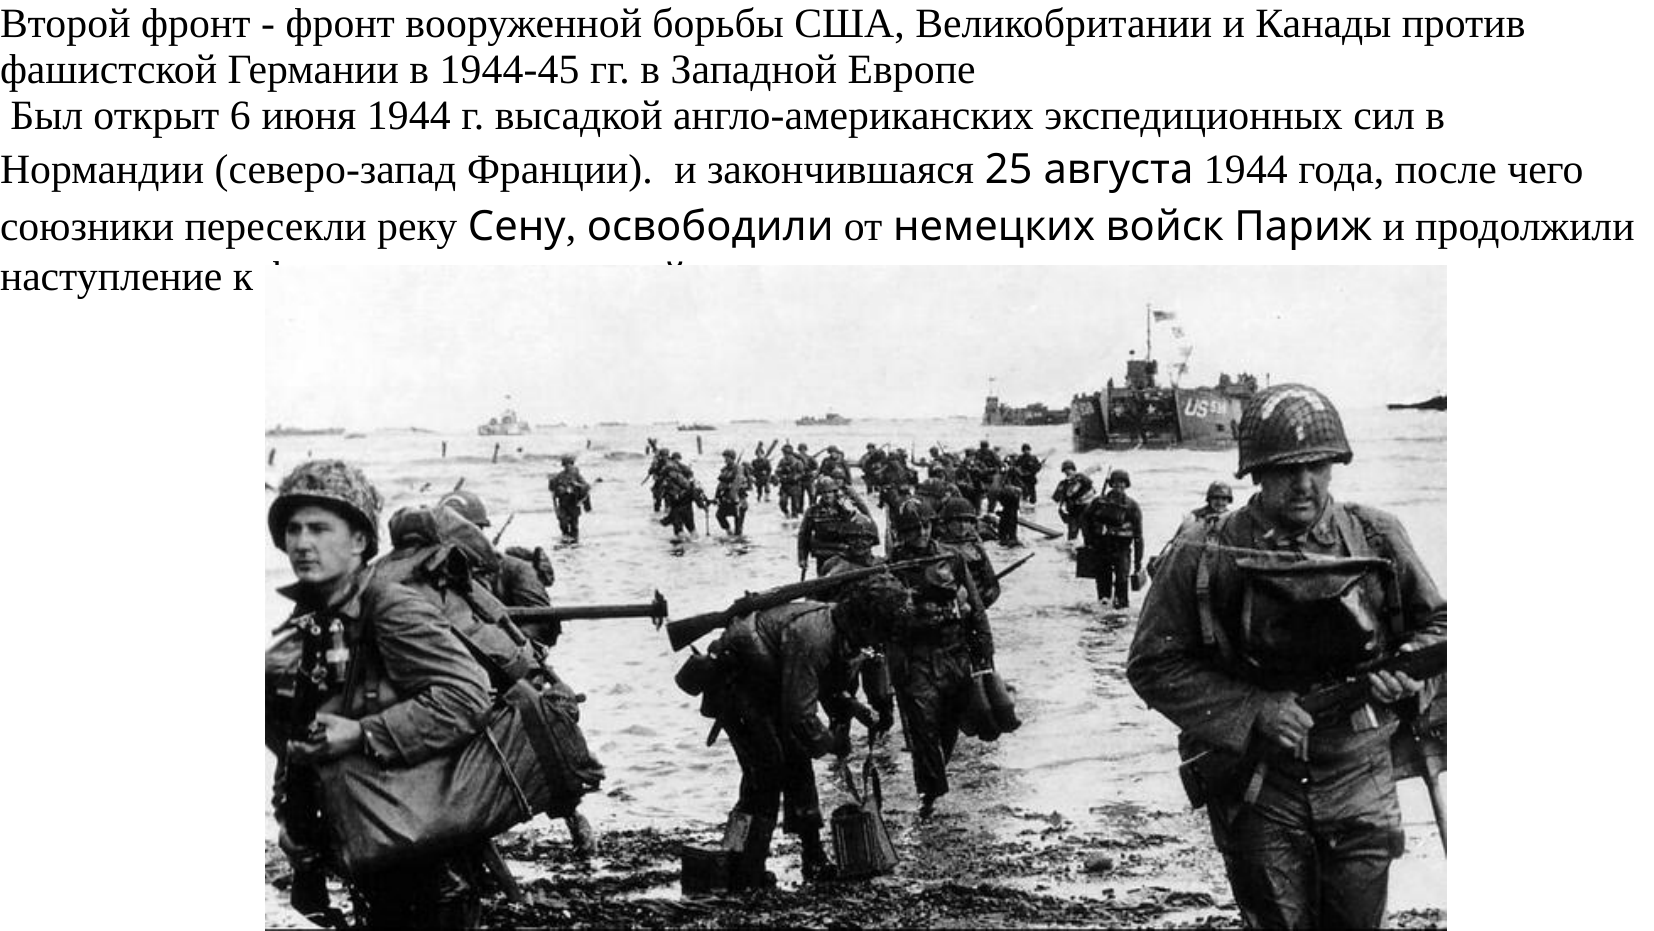

# Второй фронт - фронт вооруженной борьбы США, Великобритании и Канады против фашистской Германии в 1944-45 гг. в Западной Европе
 Был открыт 6 июня 1944 г. высадкой англо-американских экспедиционных сил в Нормандии (северо-запад Франции).  и закончившаяся 25 августа 1944 года, после чего союзники пересекли реку Сену, освободили от немецких войск Париж и продолжили наступление к французско-германской границе.